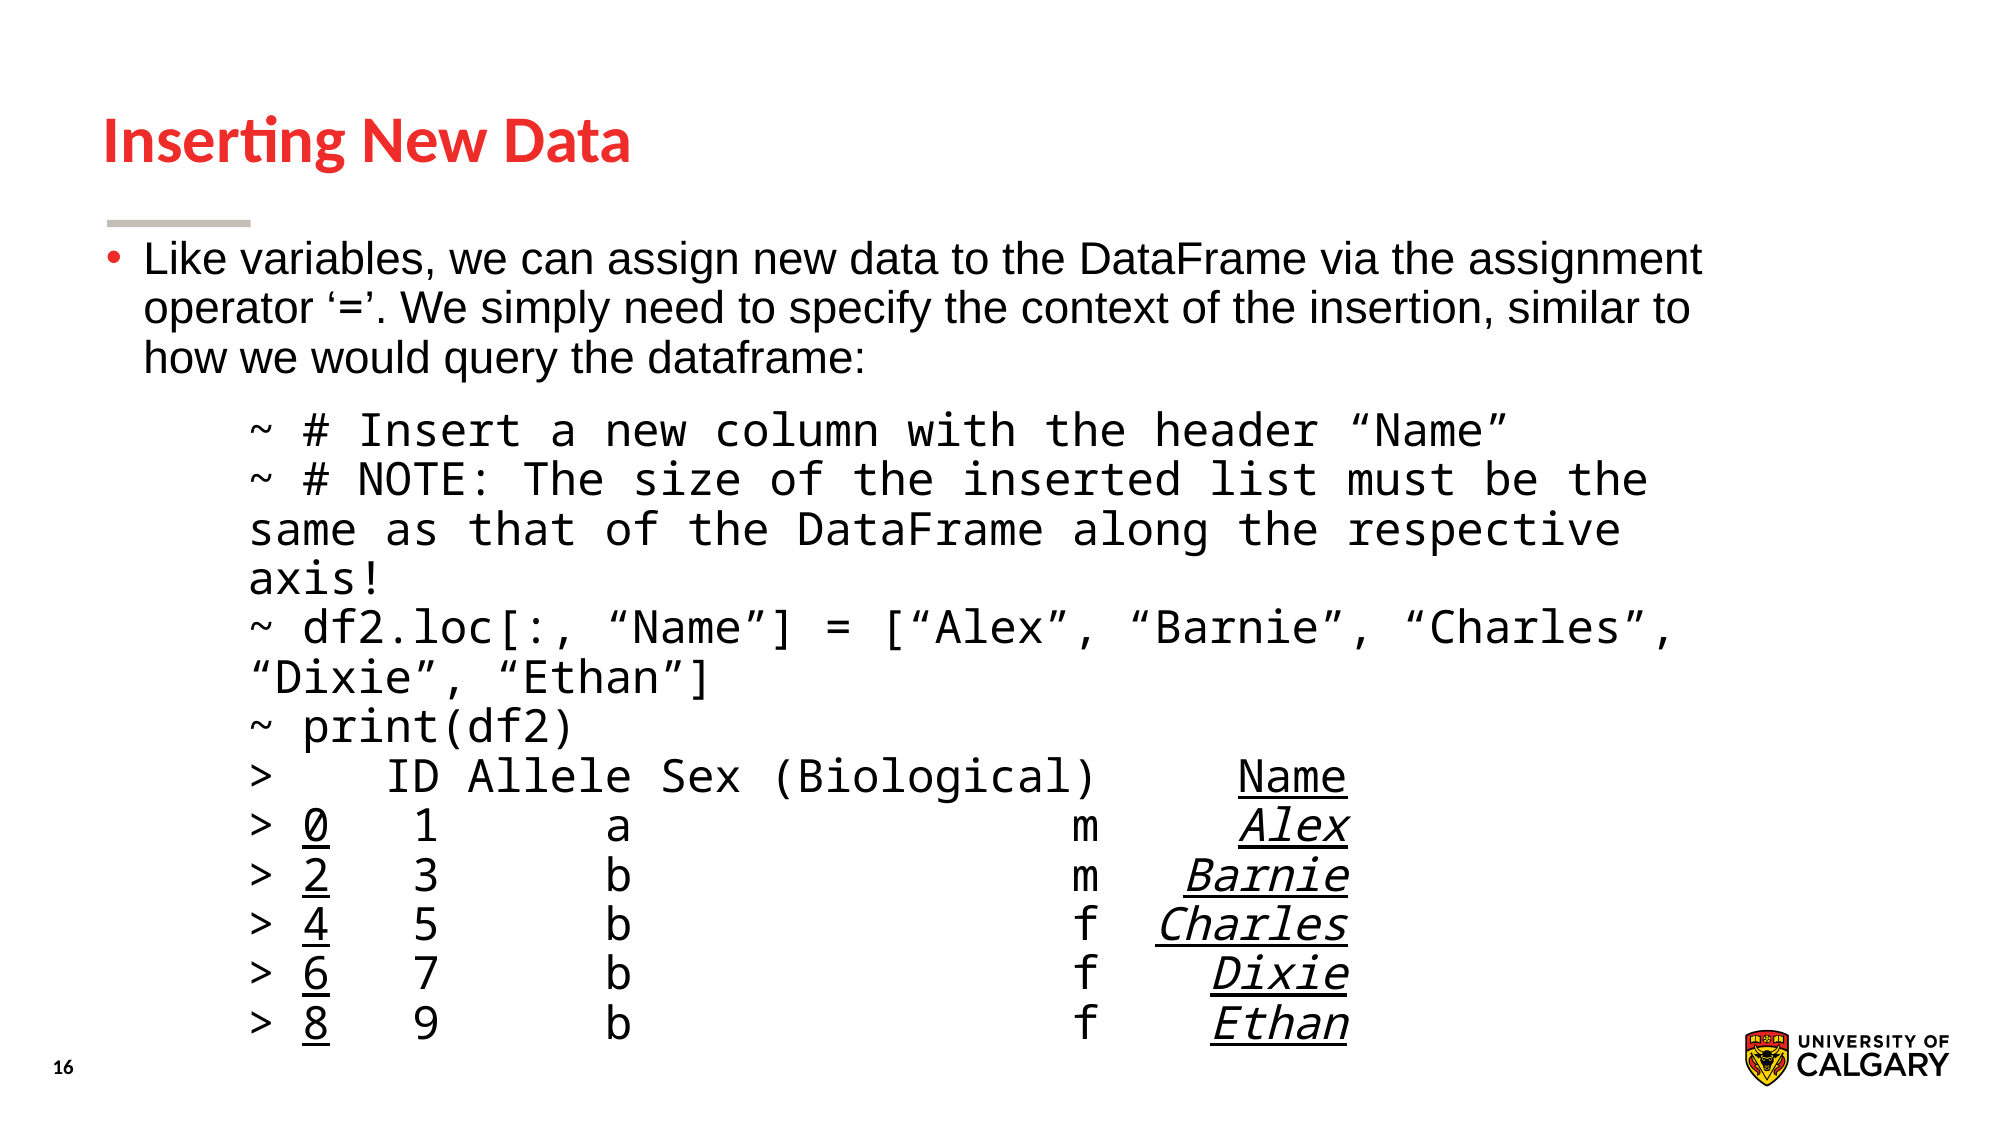

# Inserting New Data
Like variables, we can assign new data to the DataFrame via the assignment operator ‘=’. We simply need to specify the context of the insertion, similar to how we would query the dataframe:
~ # Insert a new column with the header “Name”
~ # NOTE: The size of the inserted list must be the same as that of the DataFrame along the respective axis!
~ df2.loc[:, “Name”] = [“Alex”, “Barnie”, “Charles”, “Dixie”, “Ethan”]
~ print(df2)
> ID Allele Sex (Biological) Name
> 0 1 a m Alex
> 2 3 b m Barnie
> 4 5 b f Charles
> 6 7 b f Dixie
> 8 9 b f Ethan